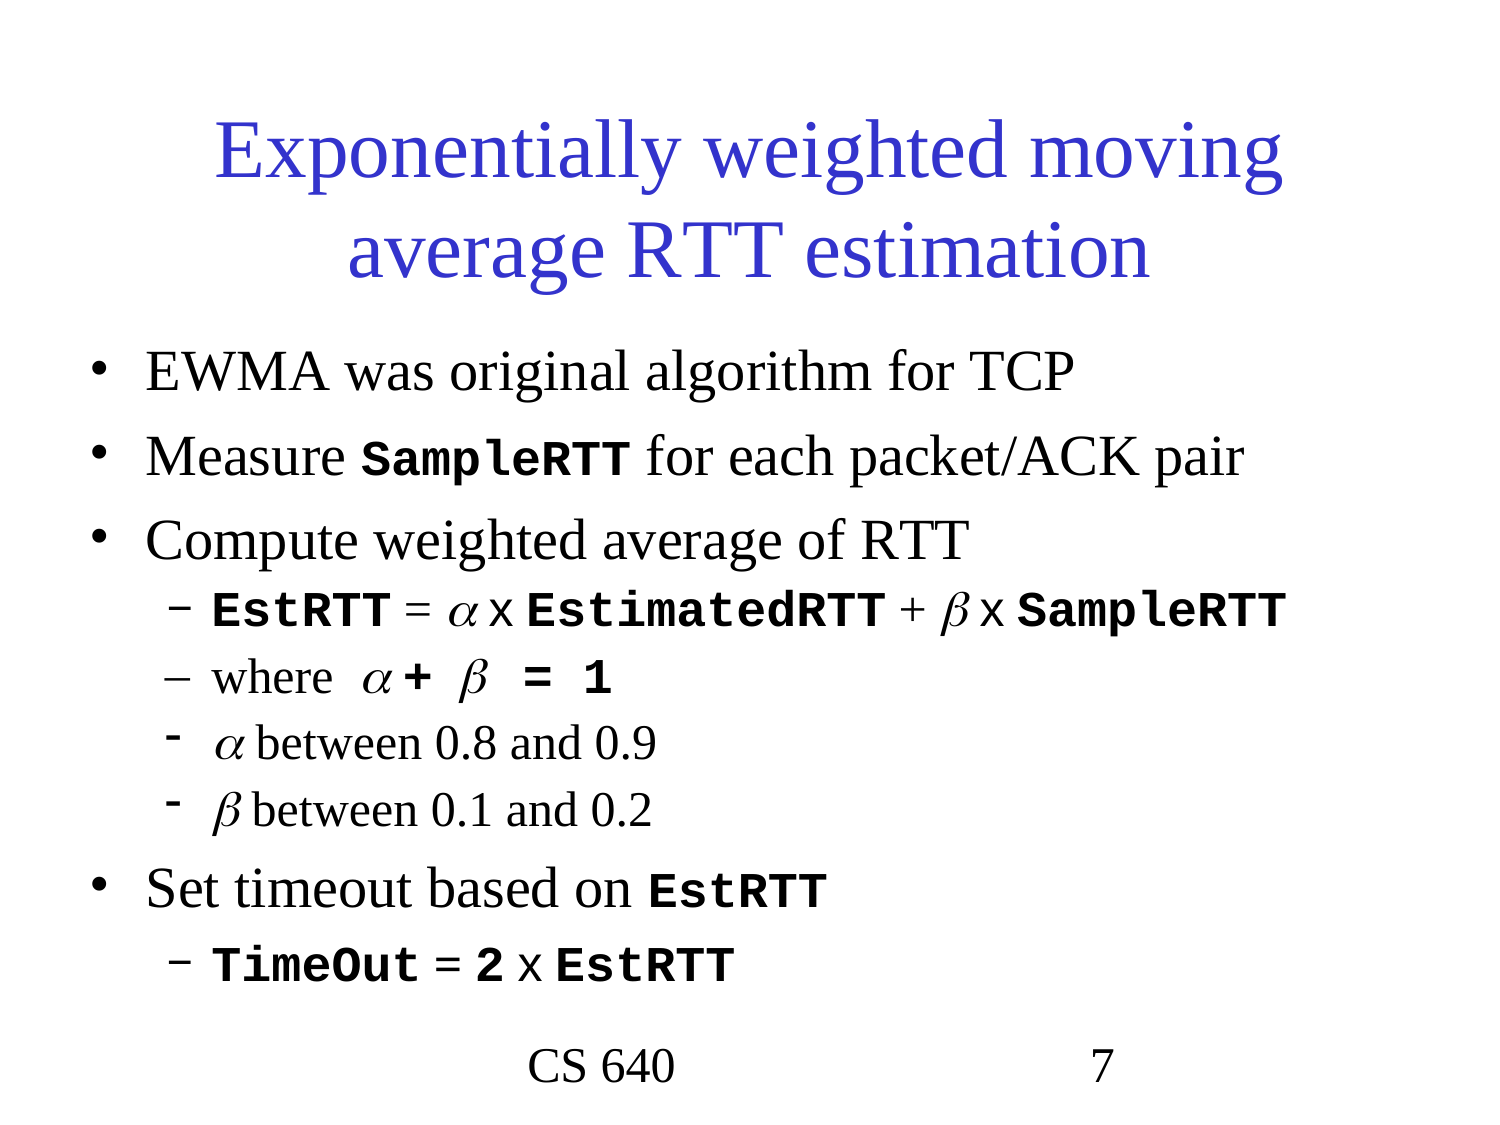

# Exponentially weighted moving average RTT estimation
EWMA was original algorithm for TCP
Measure SampleRTT for each packet/ACK pair
Compute weighted average of RTT
EstRTT =  x EstimatedRTT +  x SampleRTT
where  +  = 1
 between 0.8 and 0.9
 between 0.1 and 0.2
Set timeout based on EstRTT
TimeOut = 2 x EstRTT
Fall 2001
CS 640
7